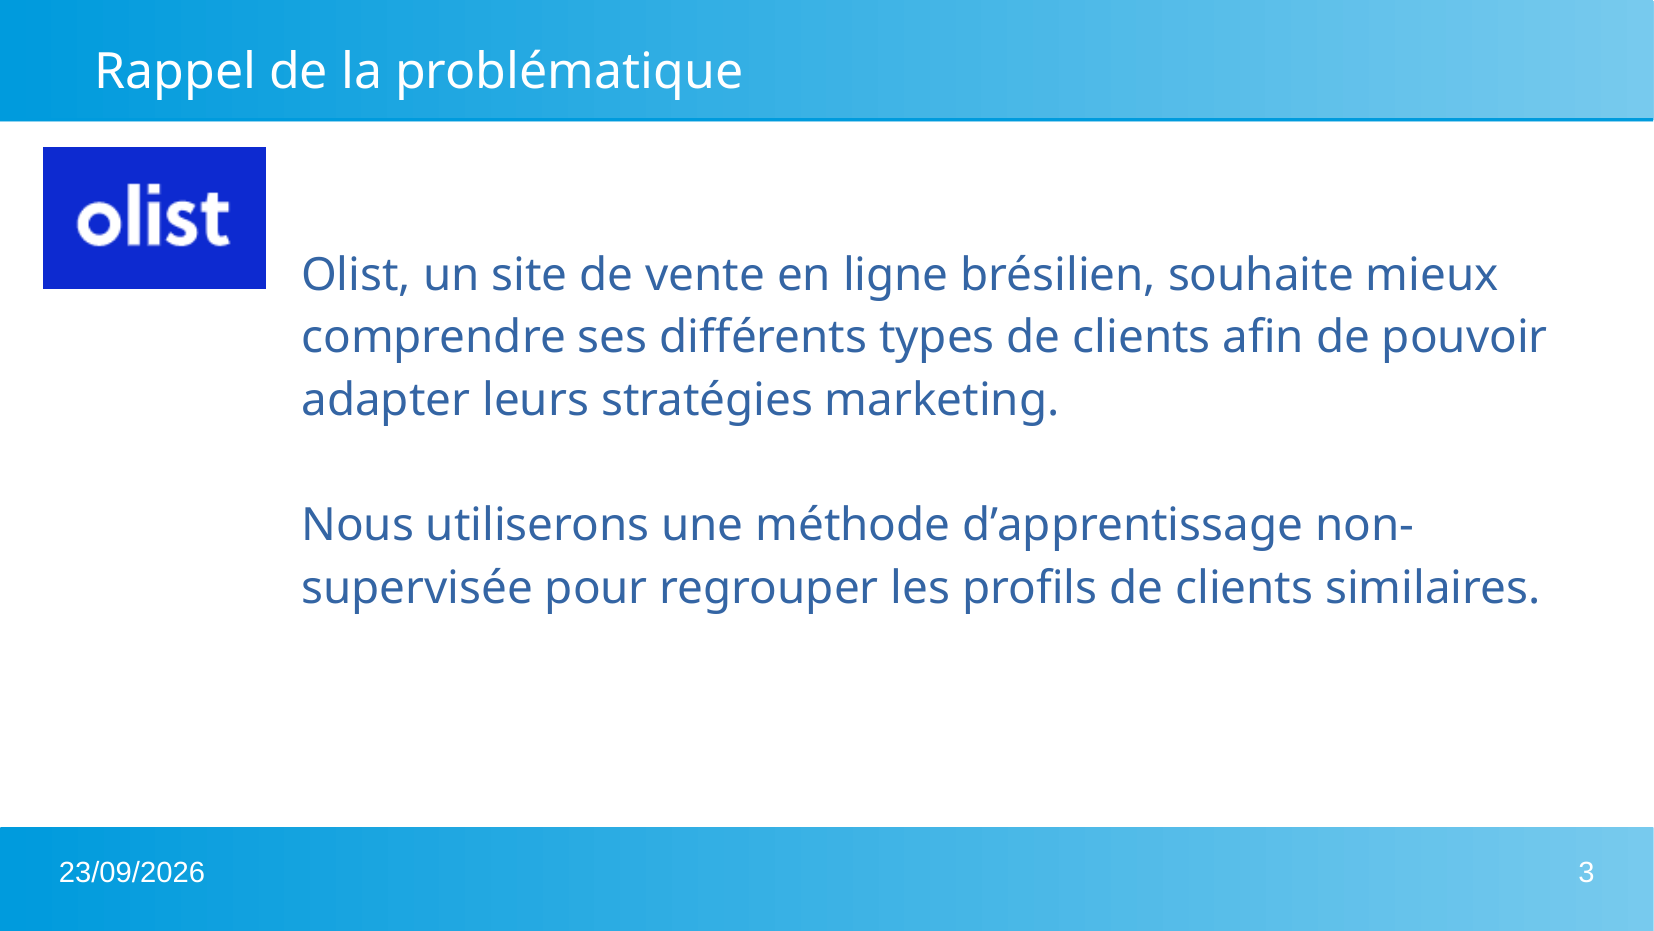

# Rappel de la problématique
Olist, un site de vente en ligne brésilien, souhaite mieux comprendre ses différents types de clients afin de pouvoir adapter leurs stratégies marketing.
Nous utiliserons une méthode d’apprentissage non-supervisée pour regrouper les profils de clients similaires.
3